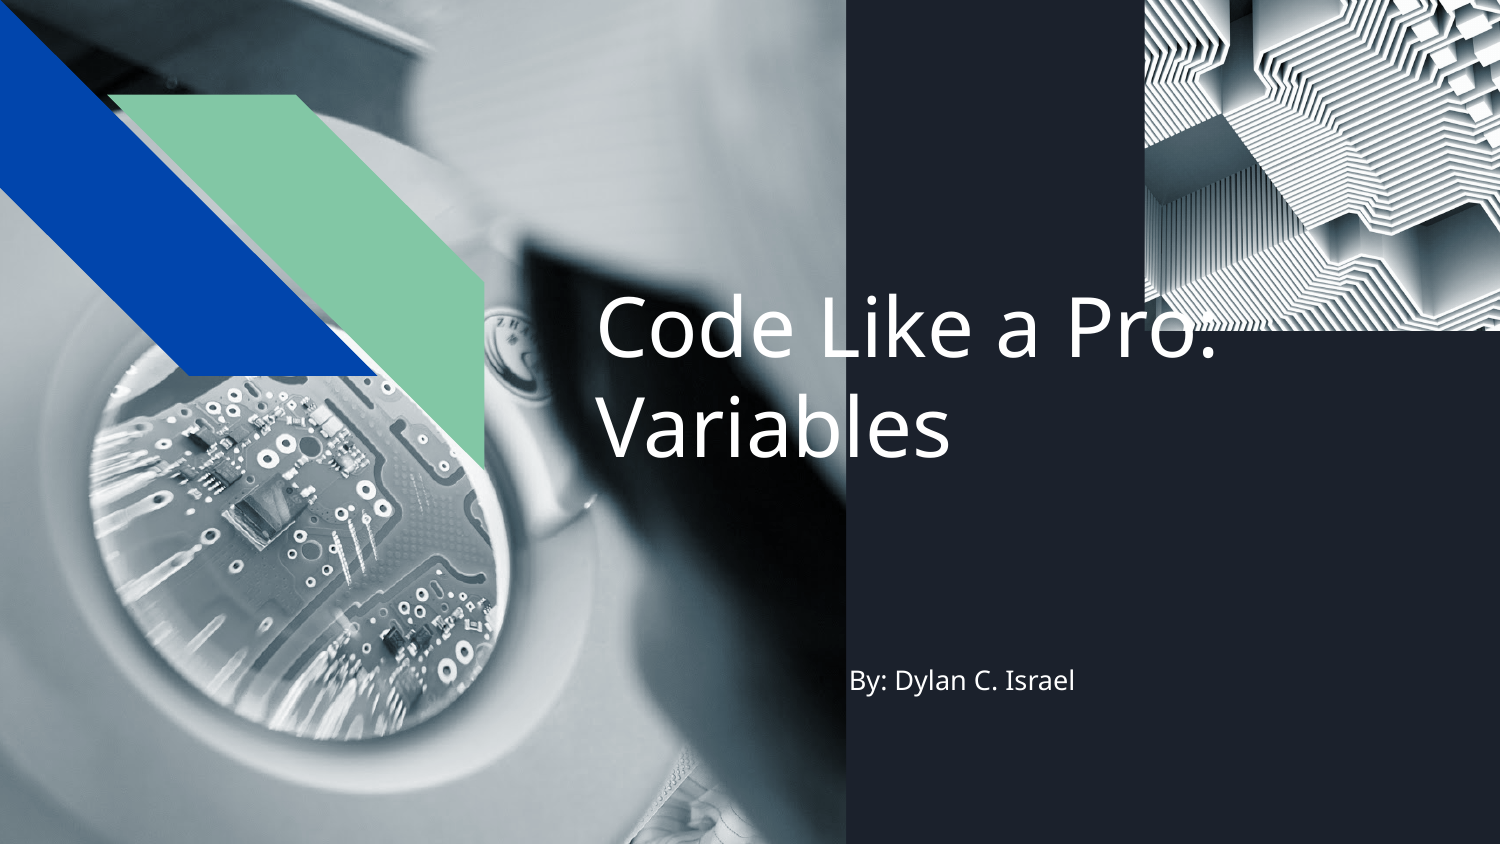

# Code Like a Pro: Variables
By: Dylan C. Israel